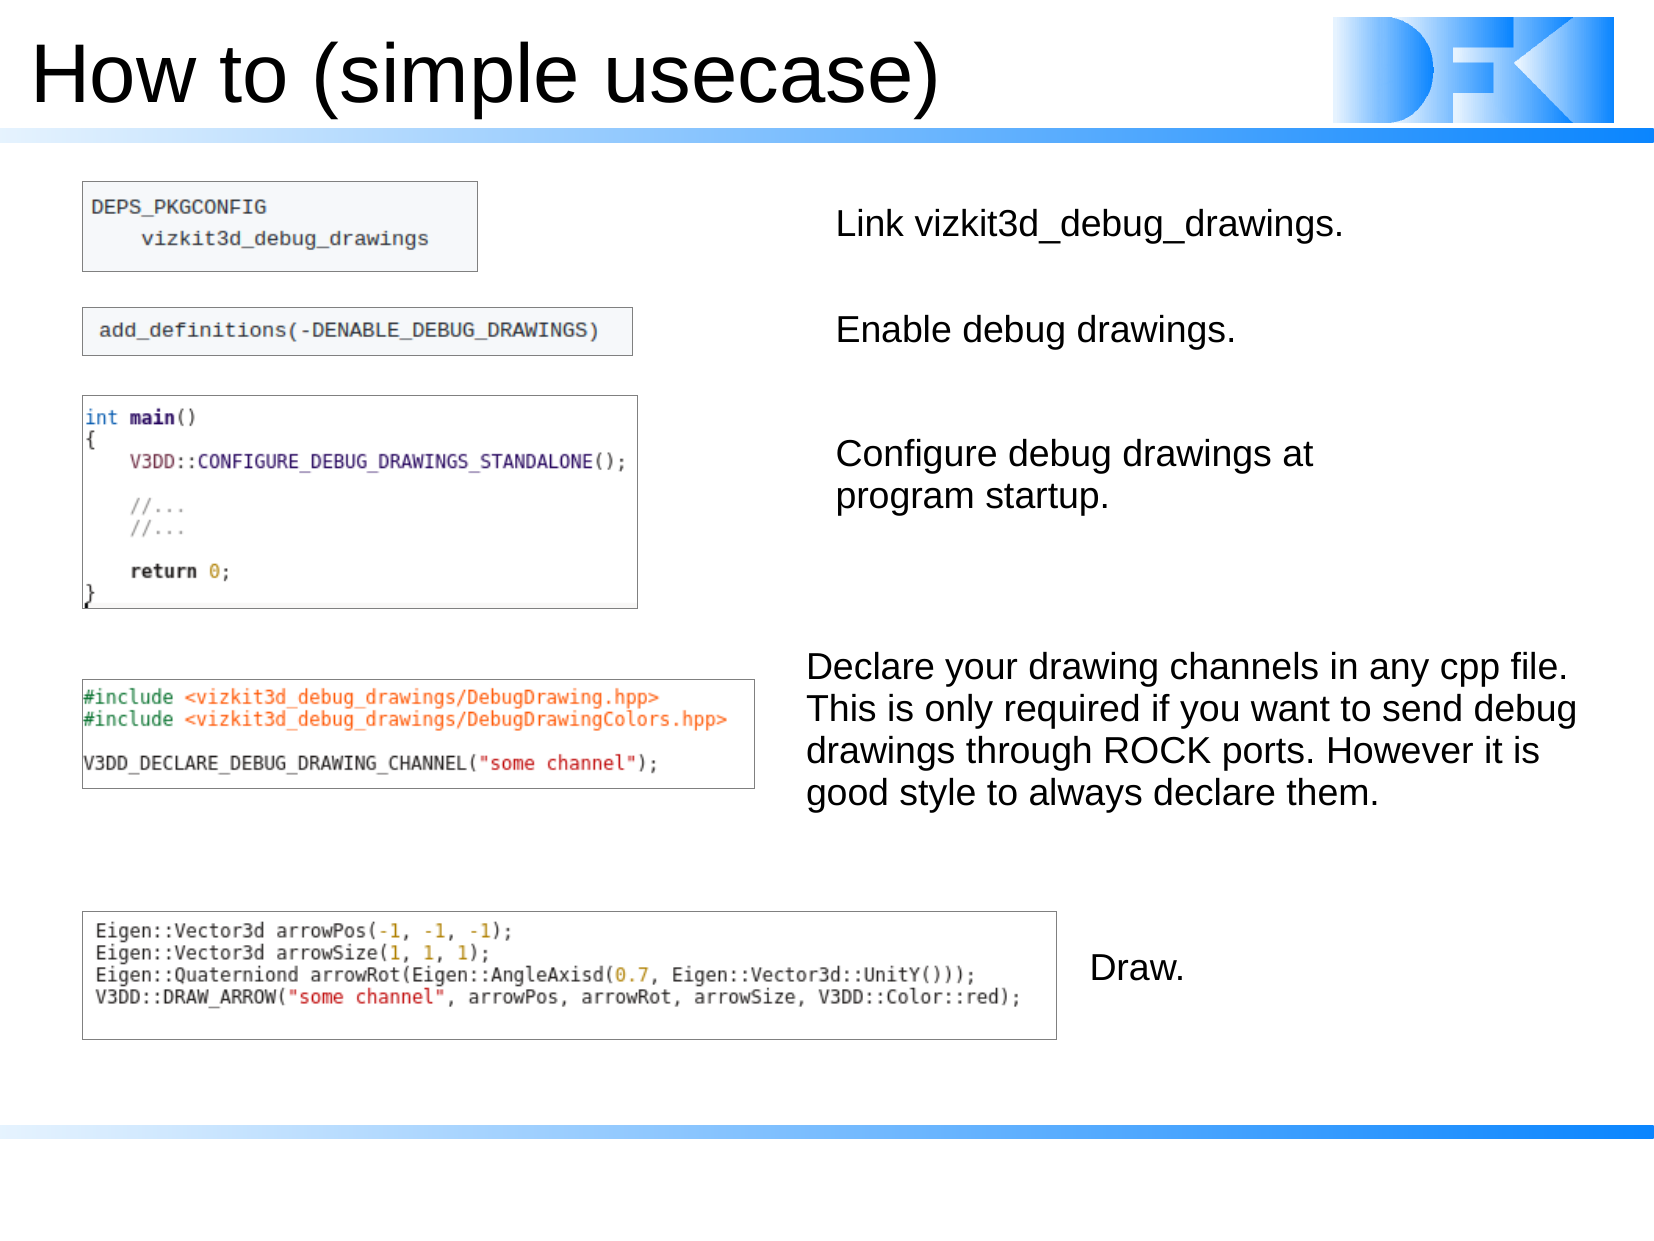

# How to (simple usecase)
Link vizkit3d_debug_drawings.
Enable debug drawings.
Configure debug drawings at
program startup.
Declare your drawing channels in any cpp file.
This is only required if you want to send debug drawings through ROCK ports. However it is good style to always declare them.
Draw.